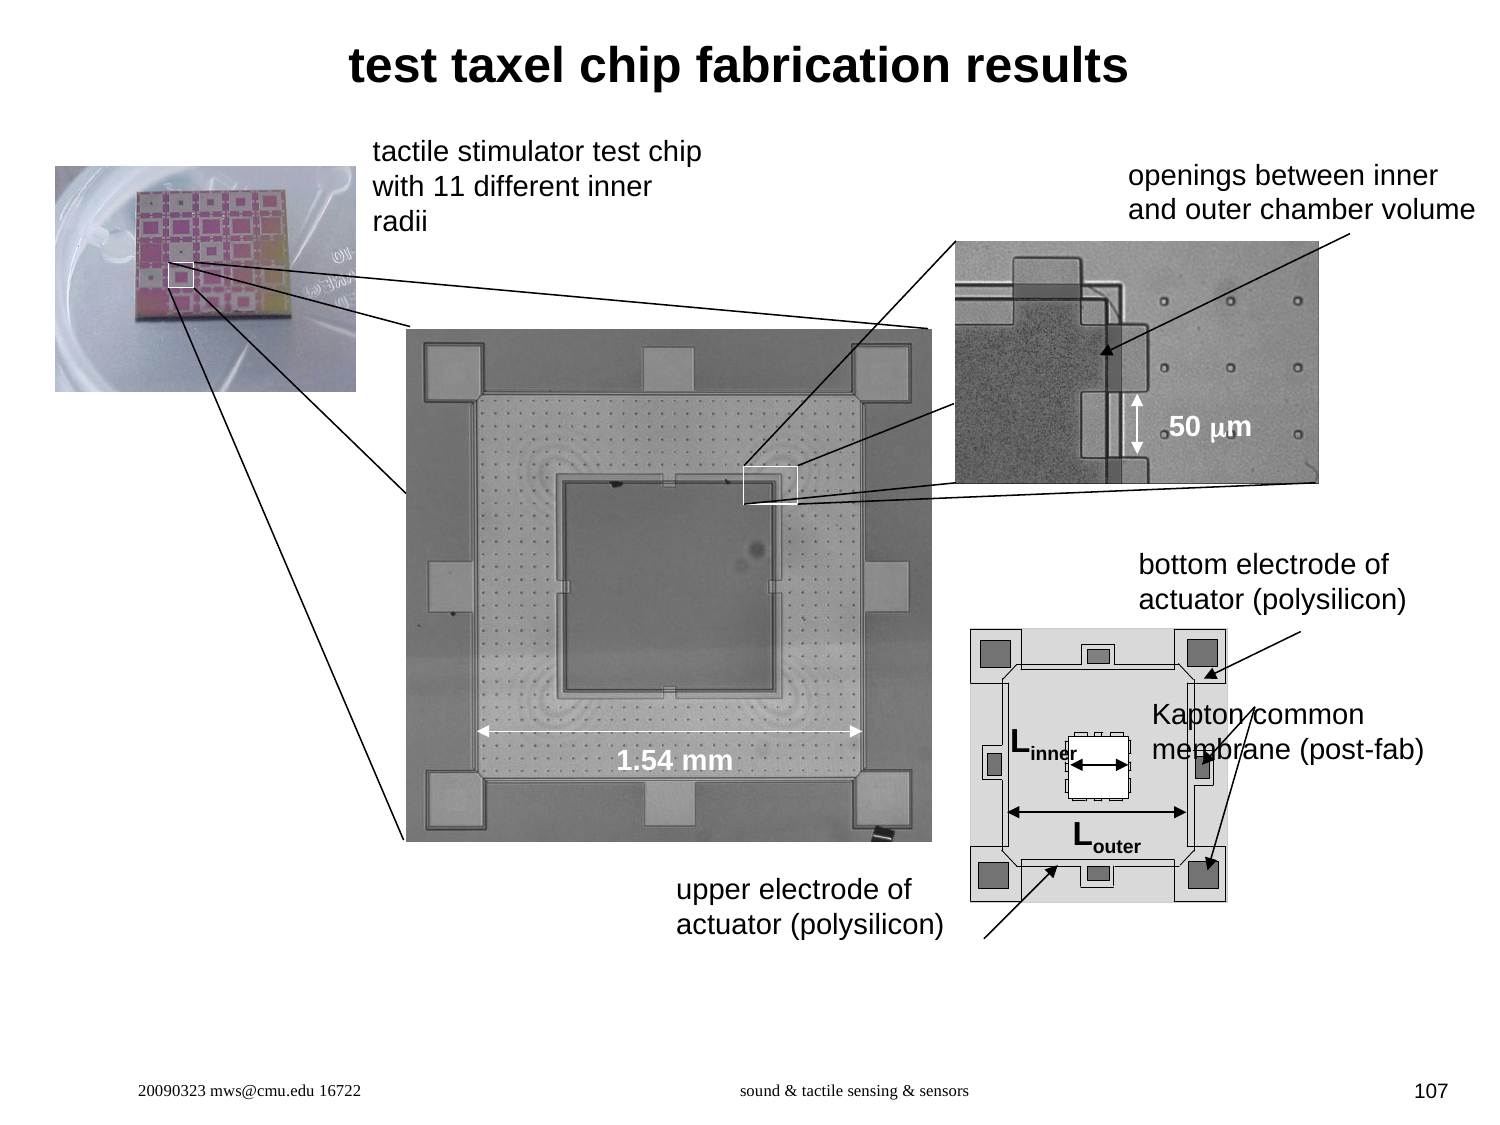

test taxel chip fabrication results
tactile stimulator test chip
with 11 different inner
radii
openings between inner
and outer chamber volume
50 m
bottom electrode of
actuator (polysilicon)
Kapton common
membrane (post-fab)
Linner
1.54 mm
Louter
upper electrode of
actuator (polysilicon)
107
20090323 mws@cmu.edu 16722
sound & tactile sensing & sensors